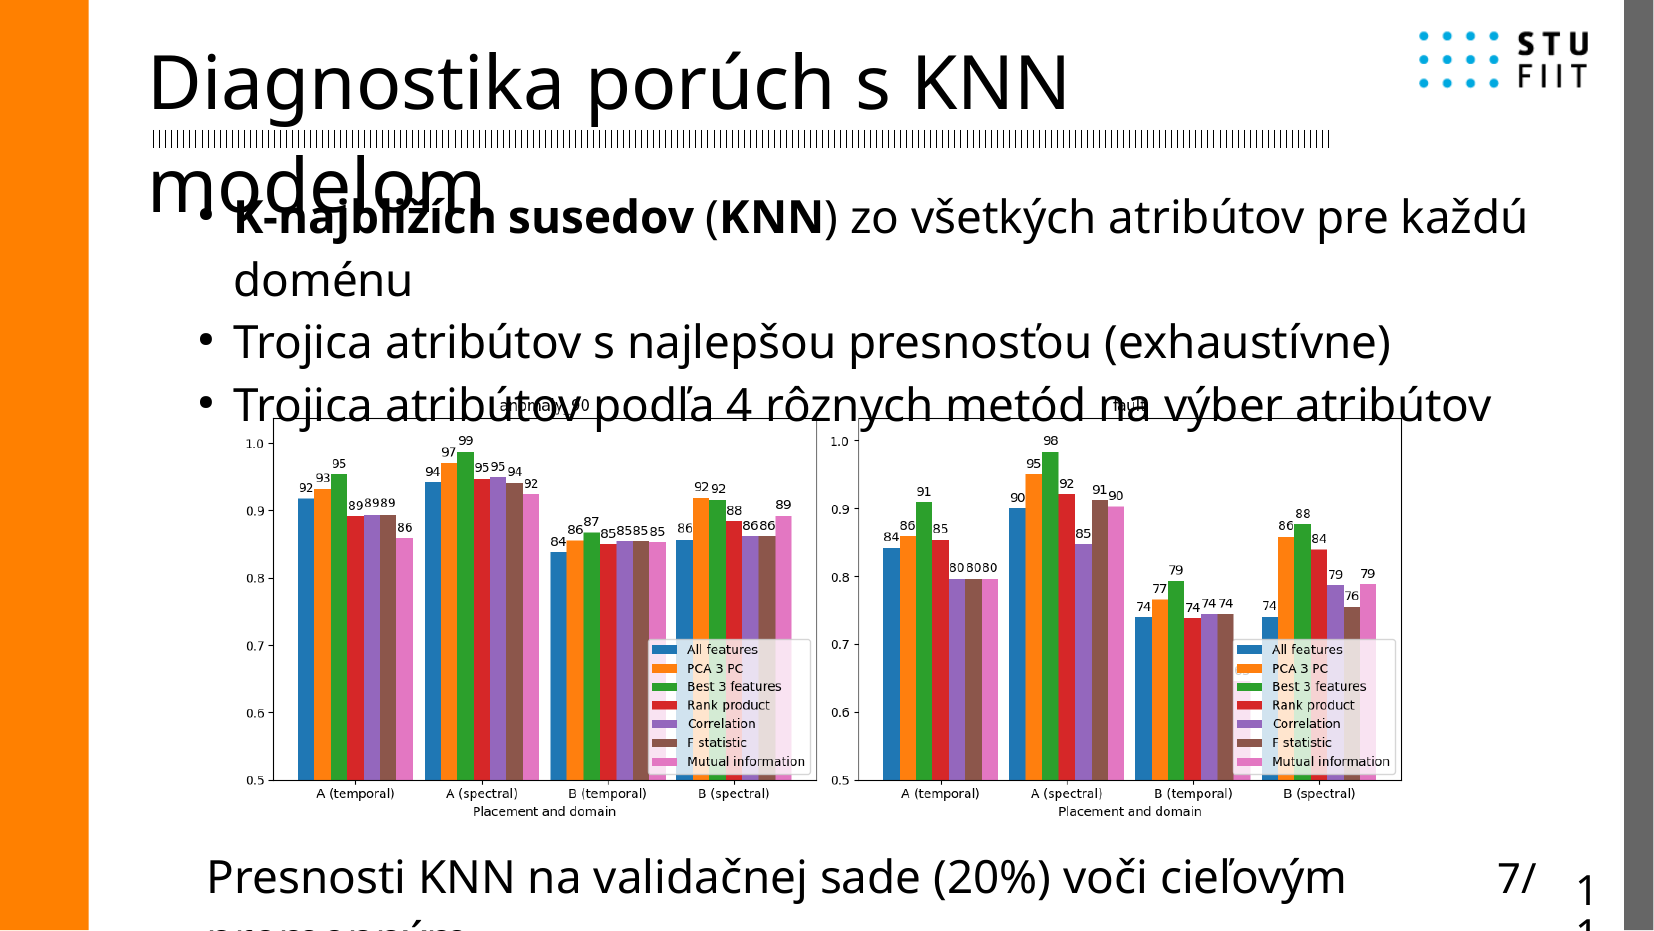

# Diagnostika porúch s KNN modelom
K-najbližích susedov (KNN) zo všetkých atribútov pre každú doménu
Trojica atribútov s najlepšou presnosťou (exhaustívne)
Trojica atribútov podľa 4 rôznych metód na výber atribútov
Presnosti KNN na validačnej sade (20%) voči cieľovým premenným
11